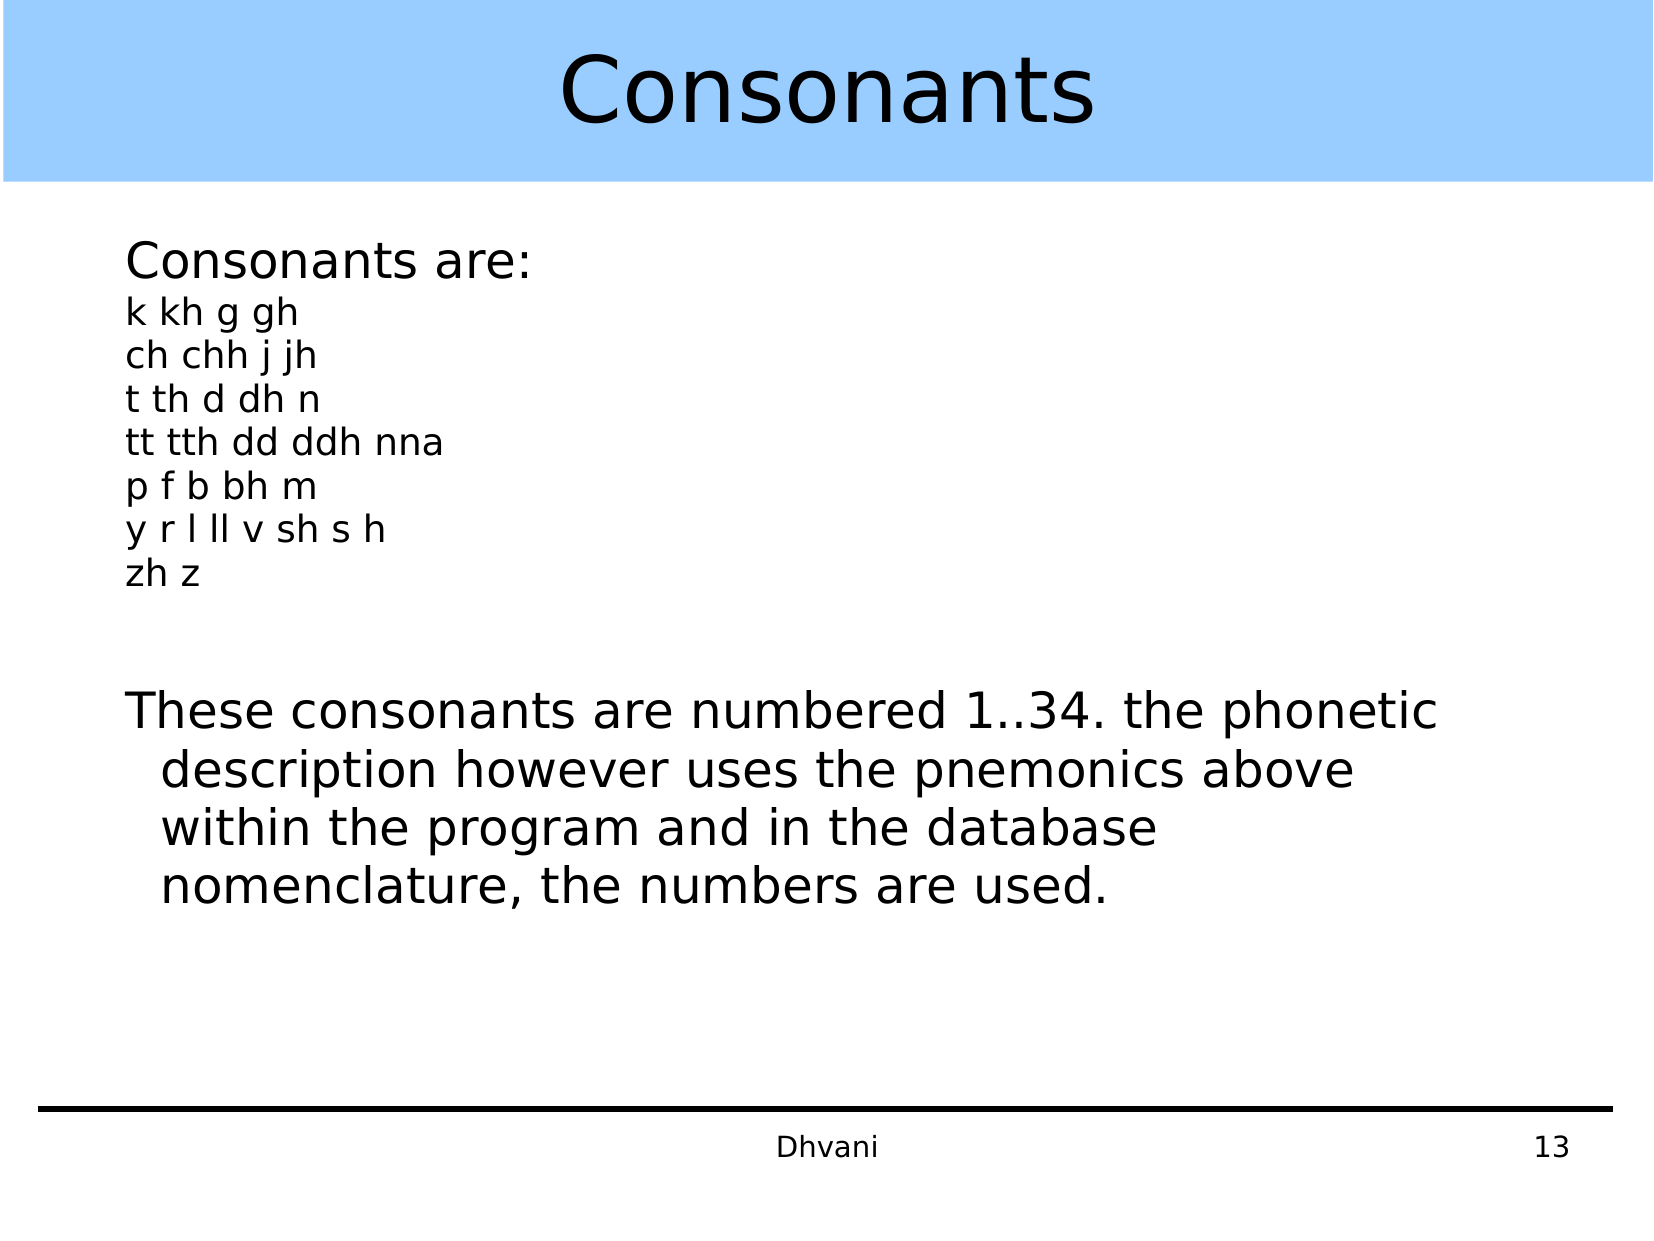

# Consonants
Consonants are:
k kh g gh
ch chh j jh
t th d dh n
tt tth dd ddh nna
p f b bh m
y r l ll v sh s h
zh z
These consonants are numbered 1..34. the phonetic description however uses the pnemonics above within the program and in the database nomenclature, the numbers are used.
Dhvani
13